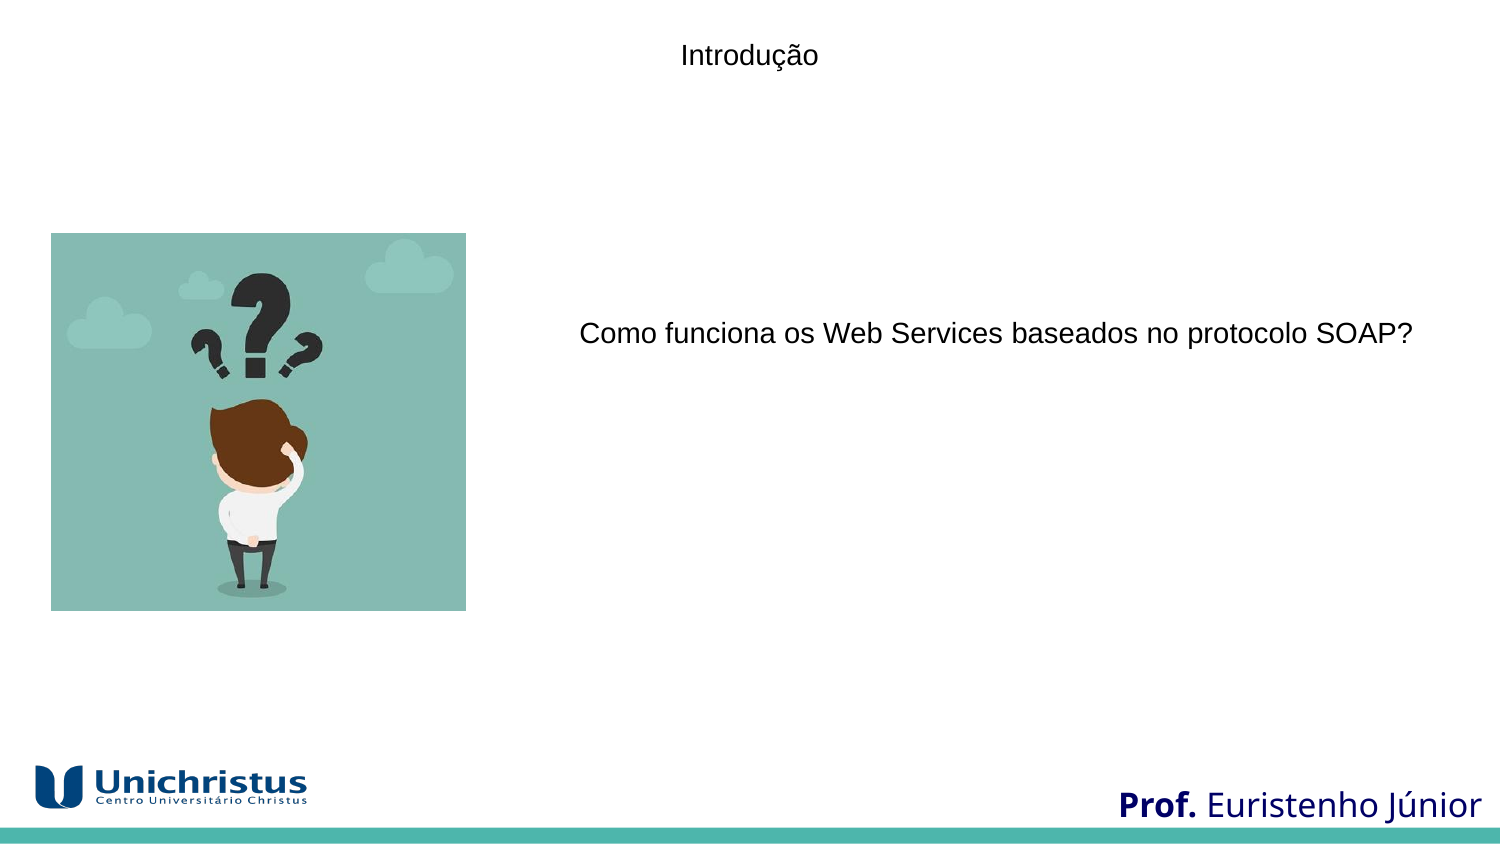

# Introdução
Como funciona os Web Services baseados no protocolo SOAP?
Prof. Euristenho Júnior